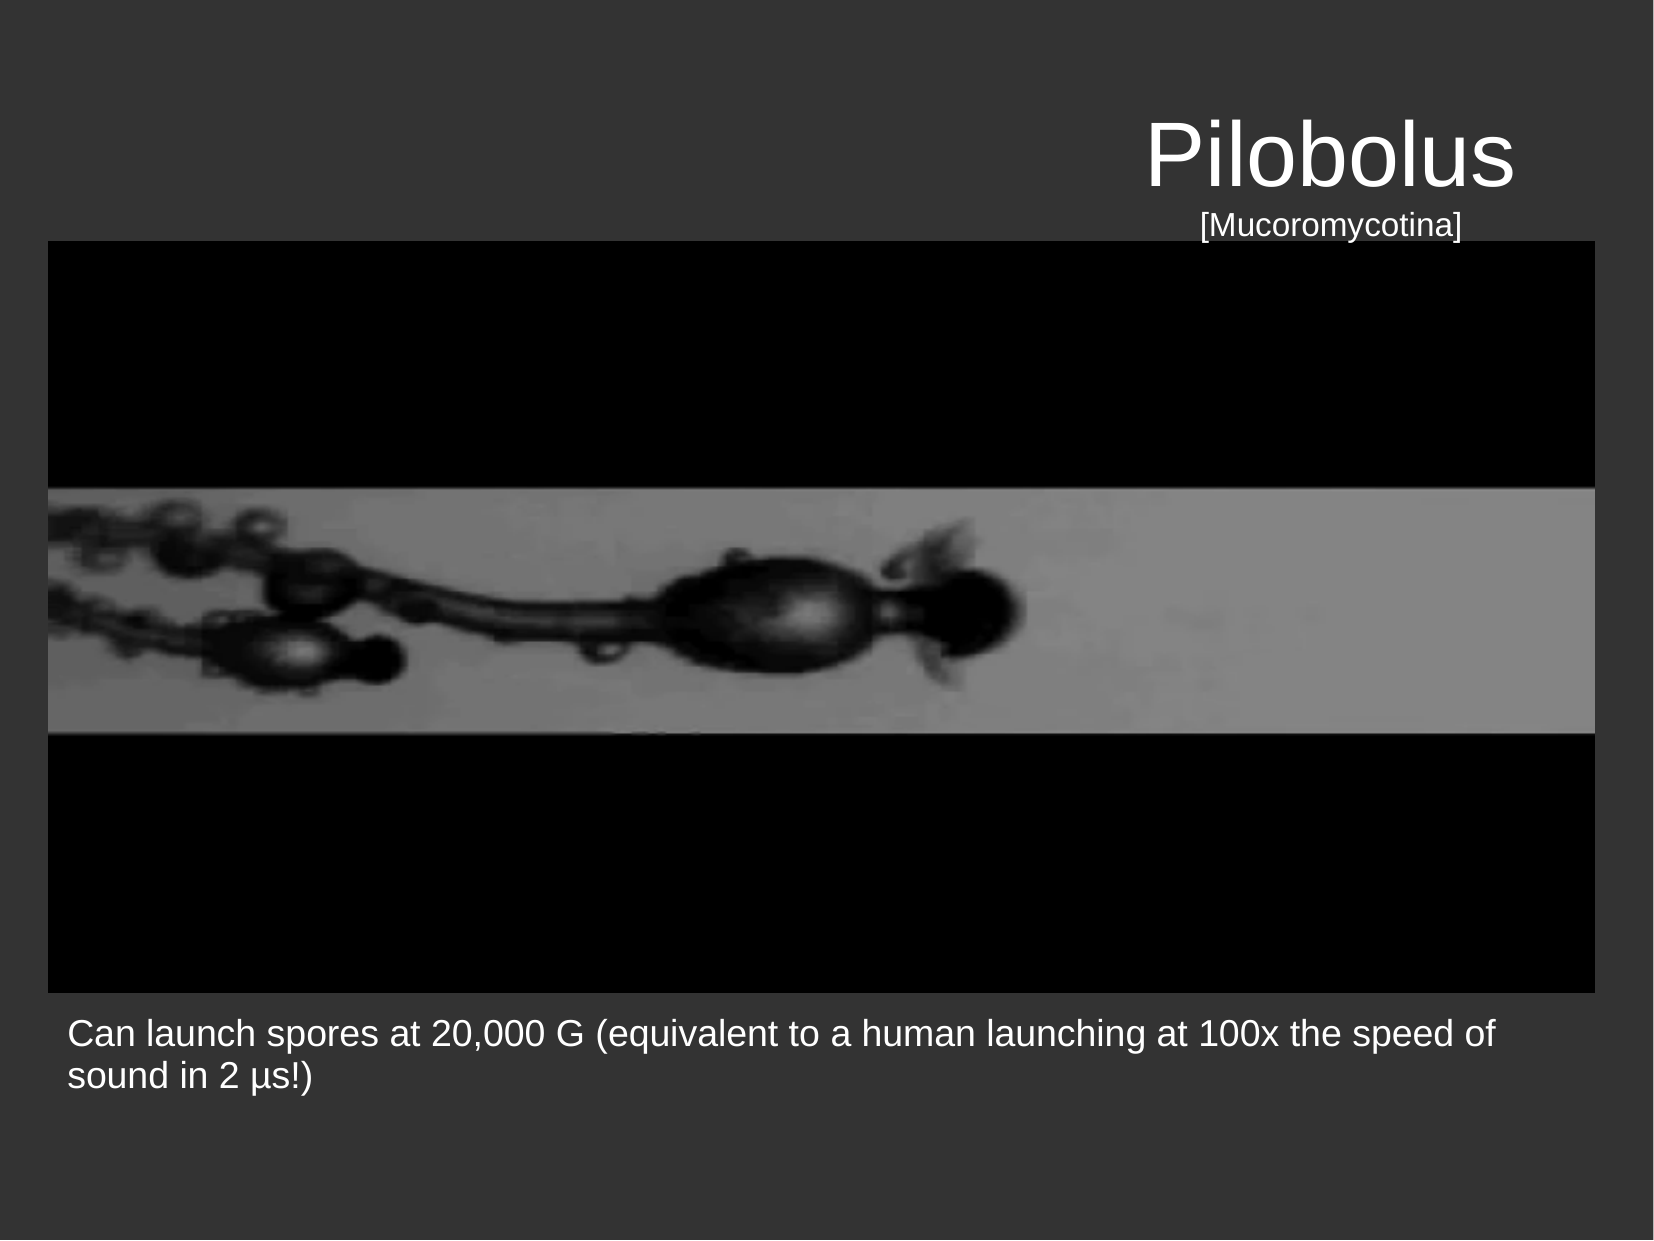

Pilobolus
[Mucoromycotina]
Can launch spores at 20,000 G (equivalent to a human launching at 100x the speed of sound in 2 µs!)